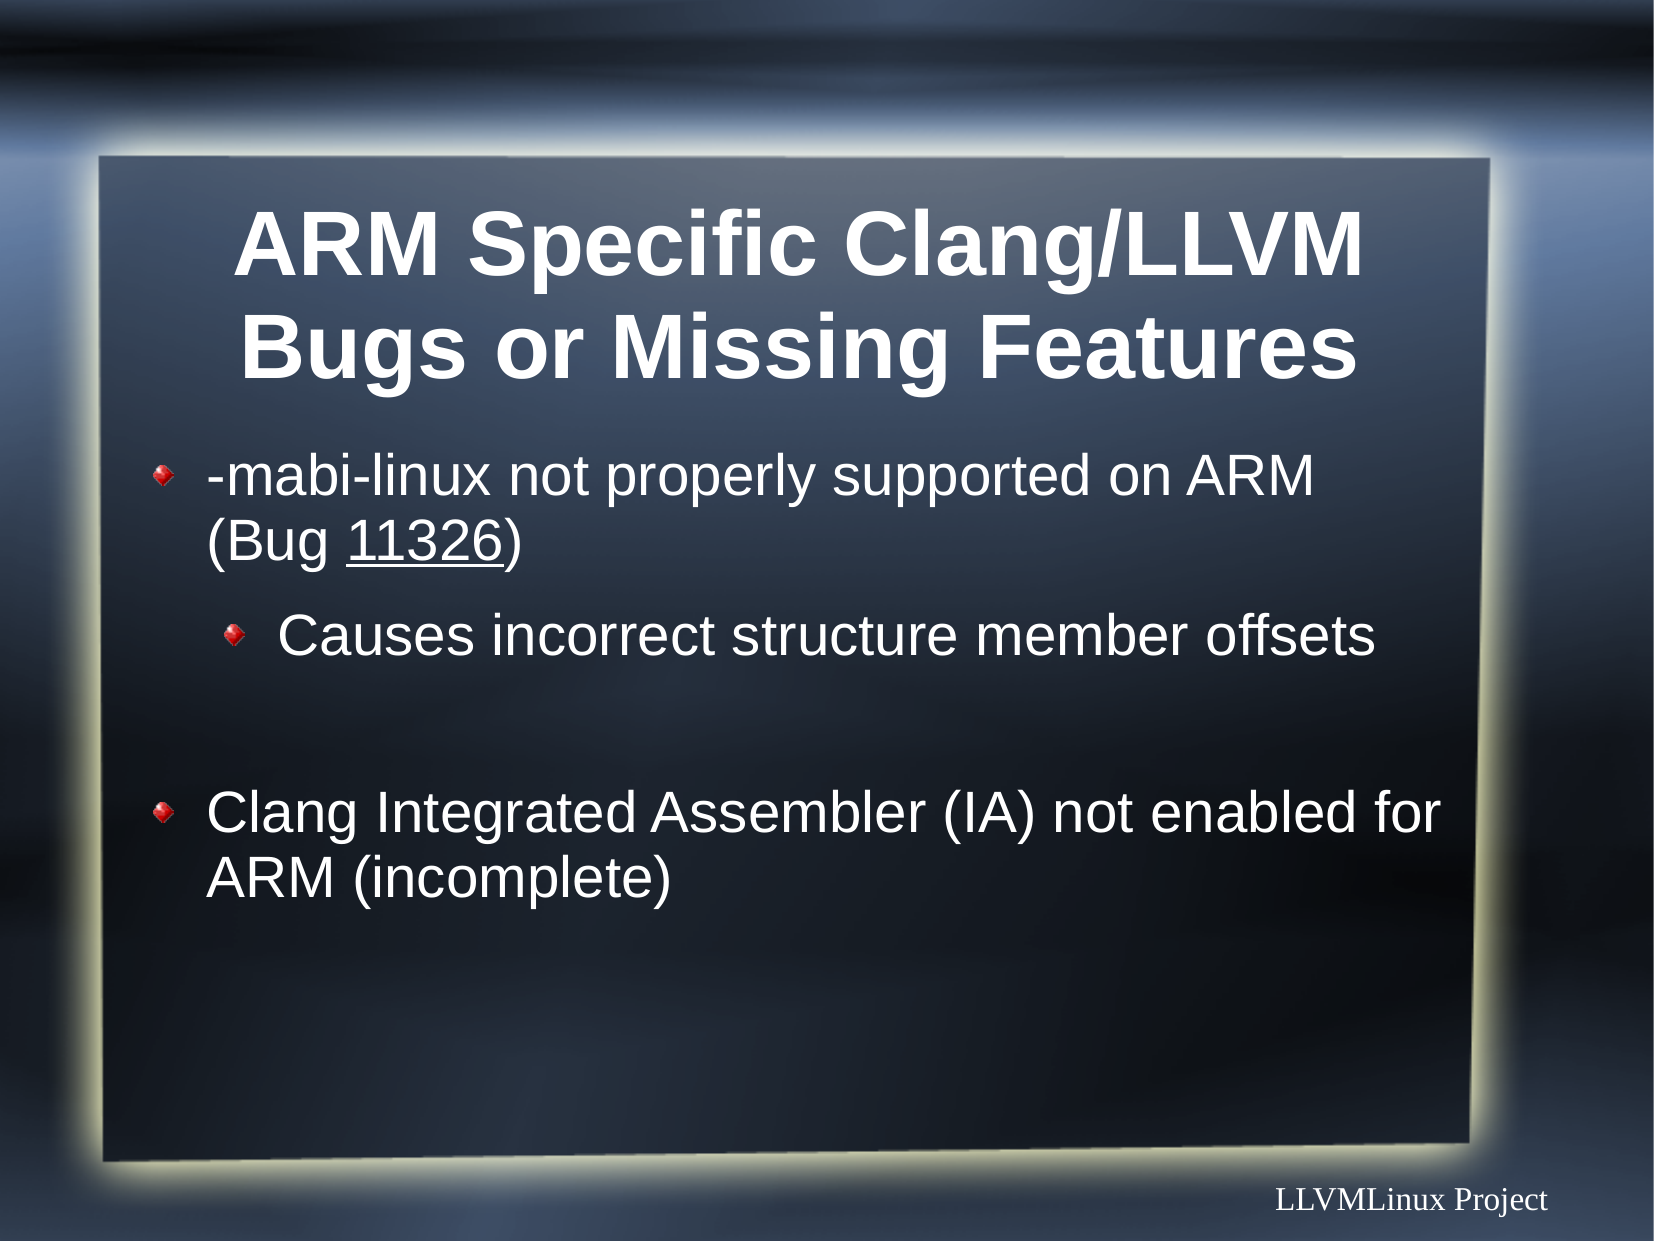

# ARM Specific Clang/LLVM Bugs or Missing Features
-mabi-linux not properly supported on ARM (Bug 11326)
Causes incorrect structure member offsets
Clang Integrated Assembler (IA) not enabled for ARM (incomplete)